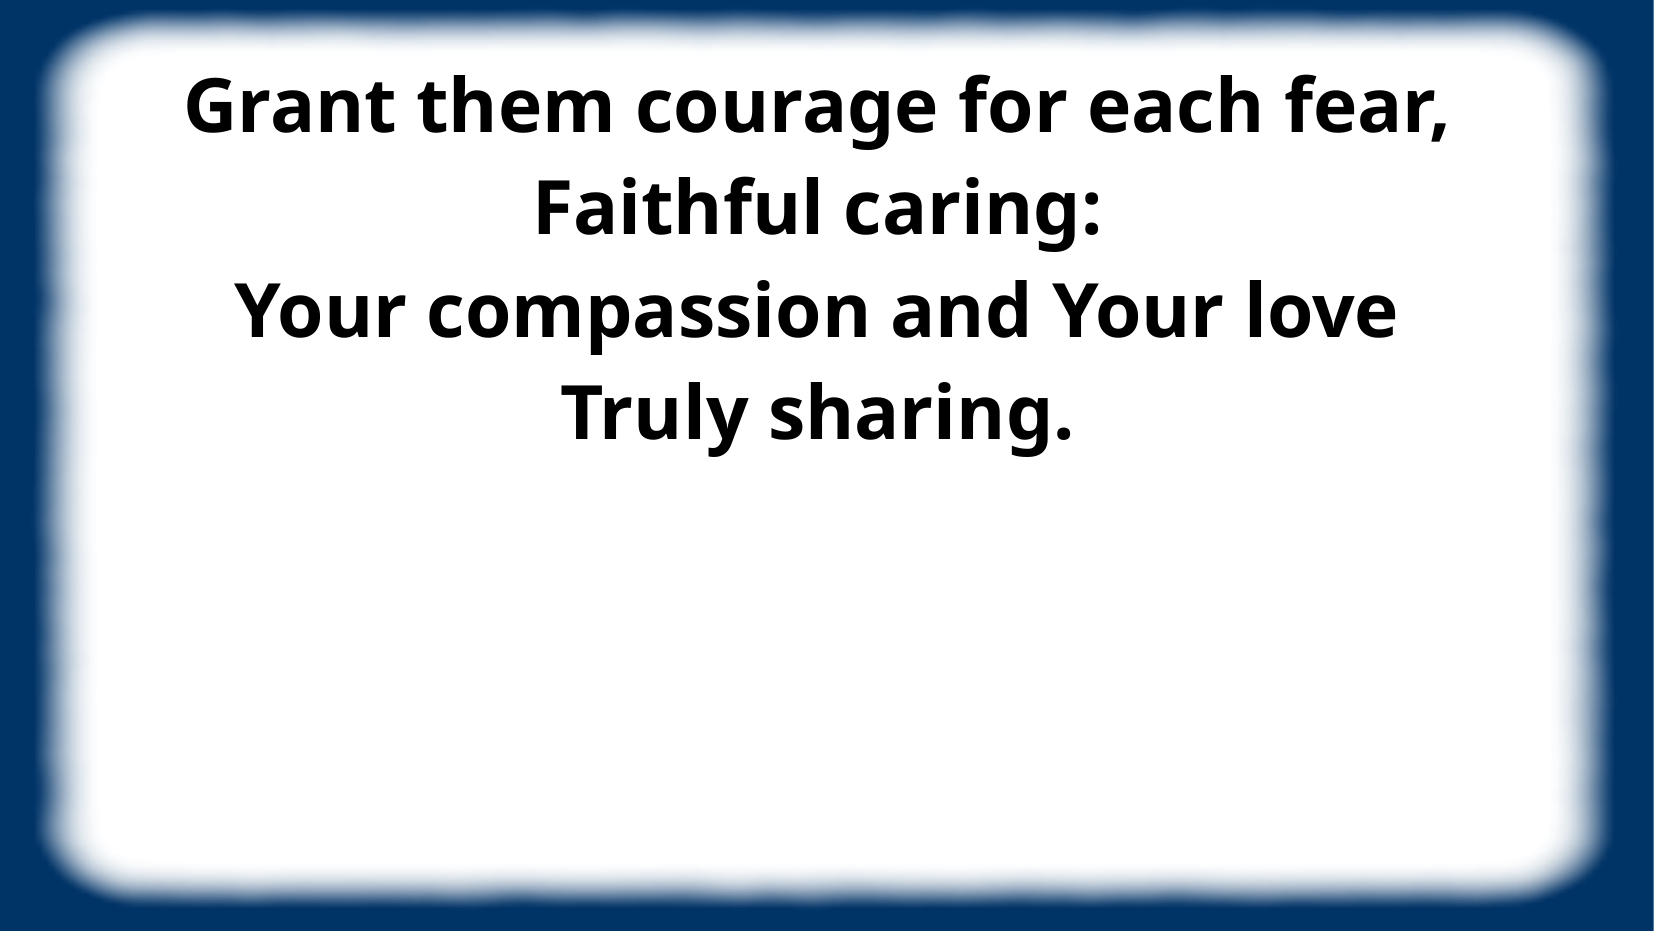

Grant them courage for each fear,
Faithful caring:
Your compassion and Your love
Truly sharing.